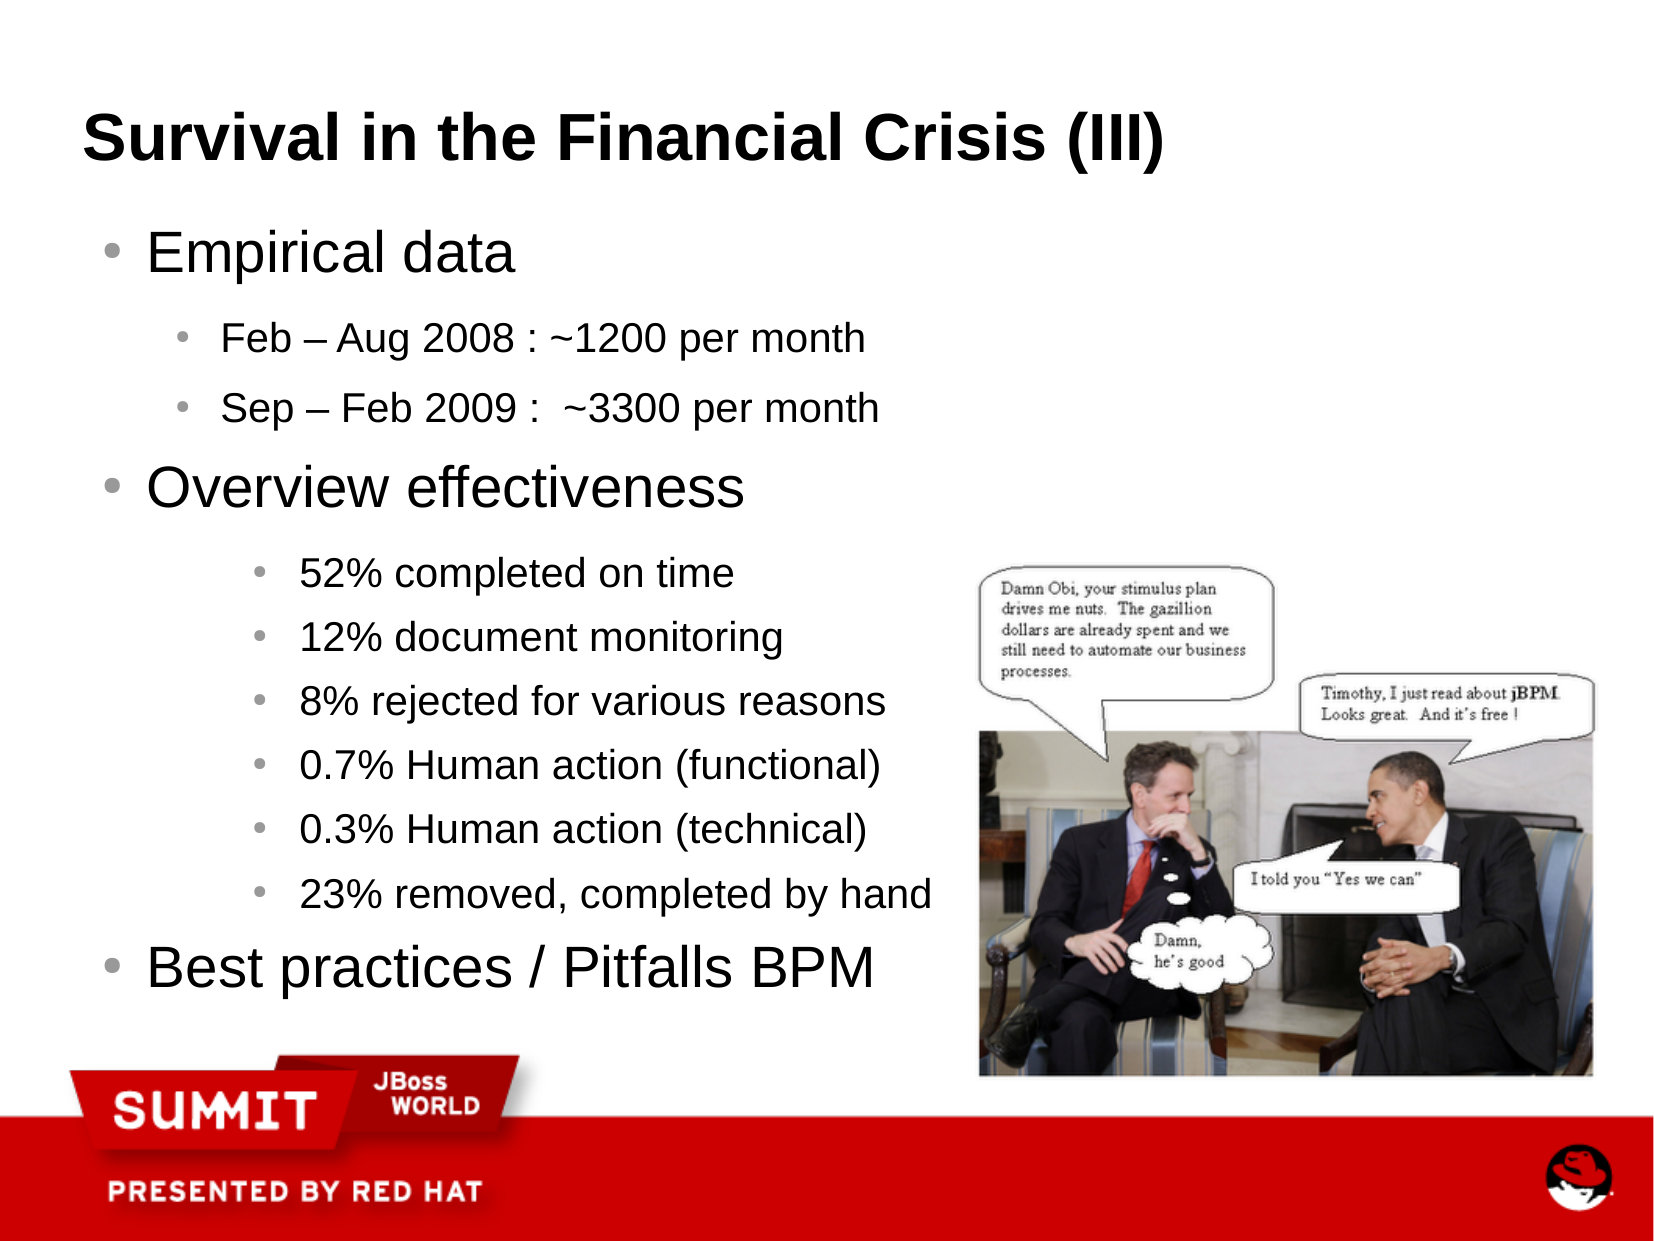

# Survival in the Financial Crisis (III)
Empirical data
Feb – Aug 2008 : ~1200 per month
Sep – Feb 2009 : ~3300 per month
Overview effectiveness
52% completed on time
12% document monitoring
8% rejected for various reasons
0.7% Human action (functional)
0.3% Human action (technical)
23% removed, completed by hand
Best practices / Pitfalls BPM